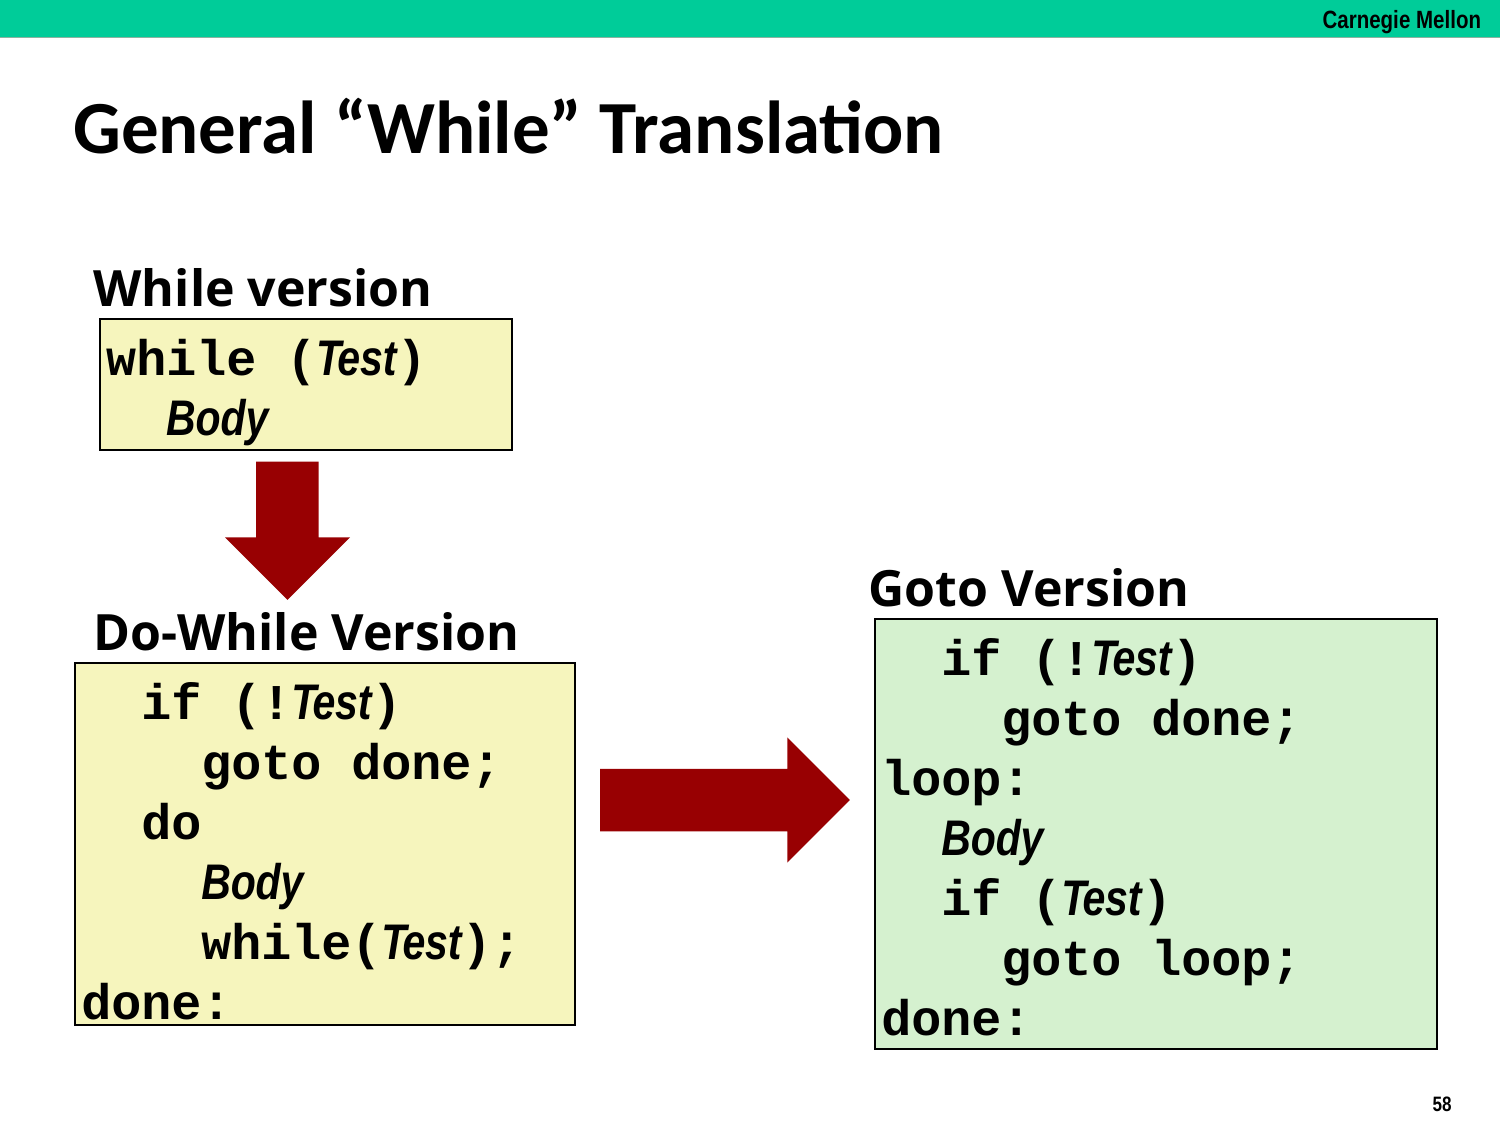

Carnegie Mellon
# General “While” Translation
While version
while (Test)
 Body
Goto Version
Do-While Version
 if (!Test)
 goto done;
loop:
 Body
 if (Test)
 goto loop;
done:
 if (!Test)
 goto done;
 do
 Body
 while(Test);
done: